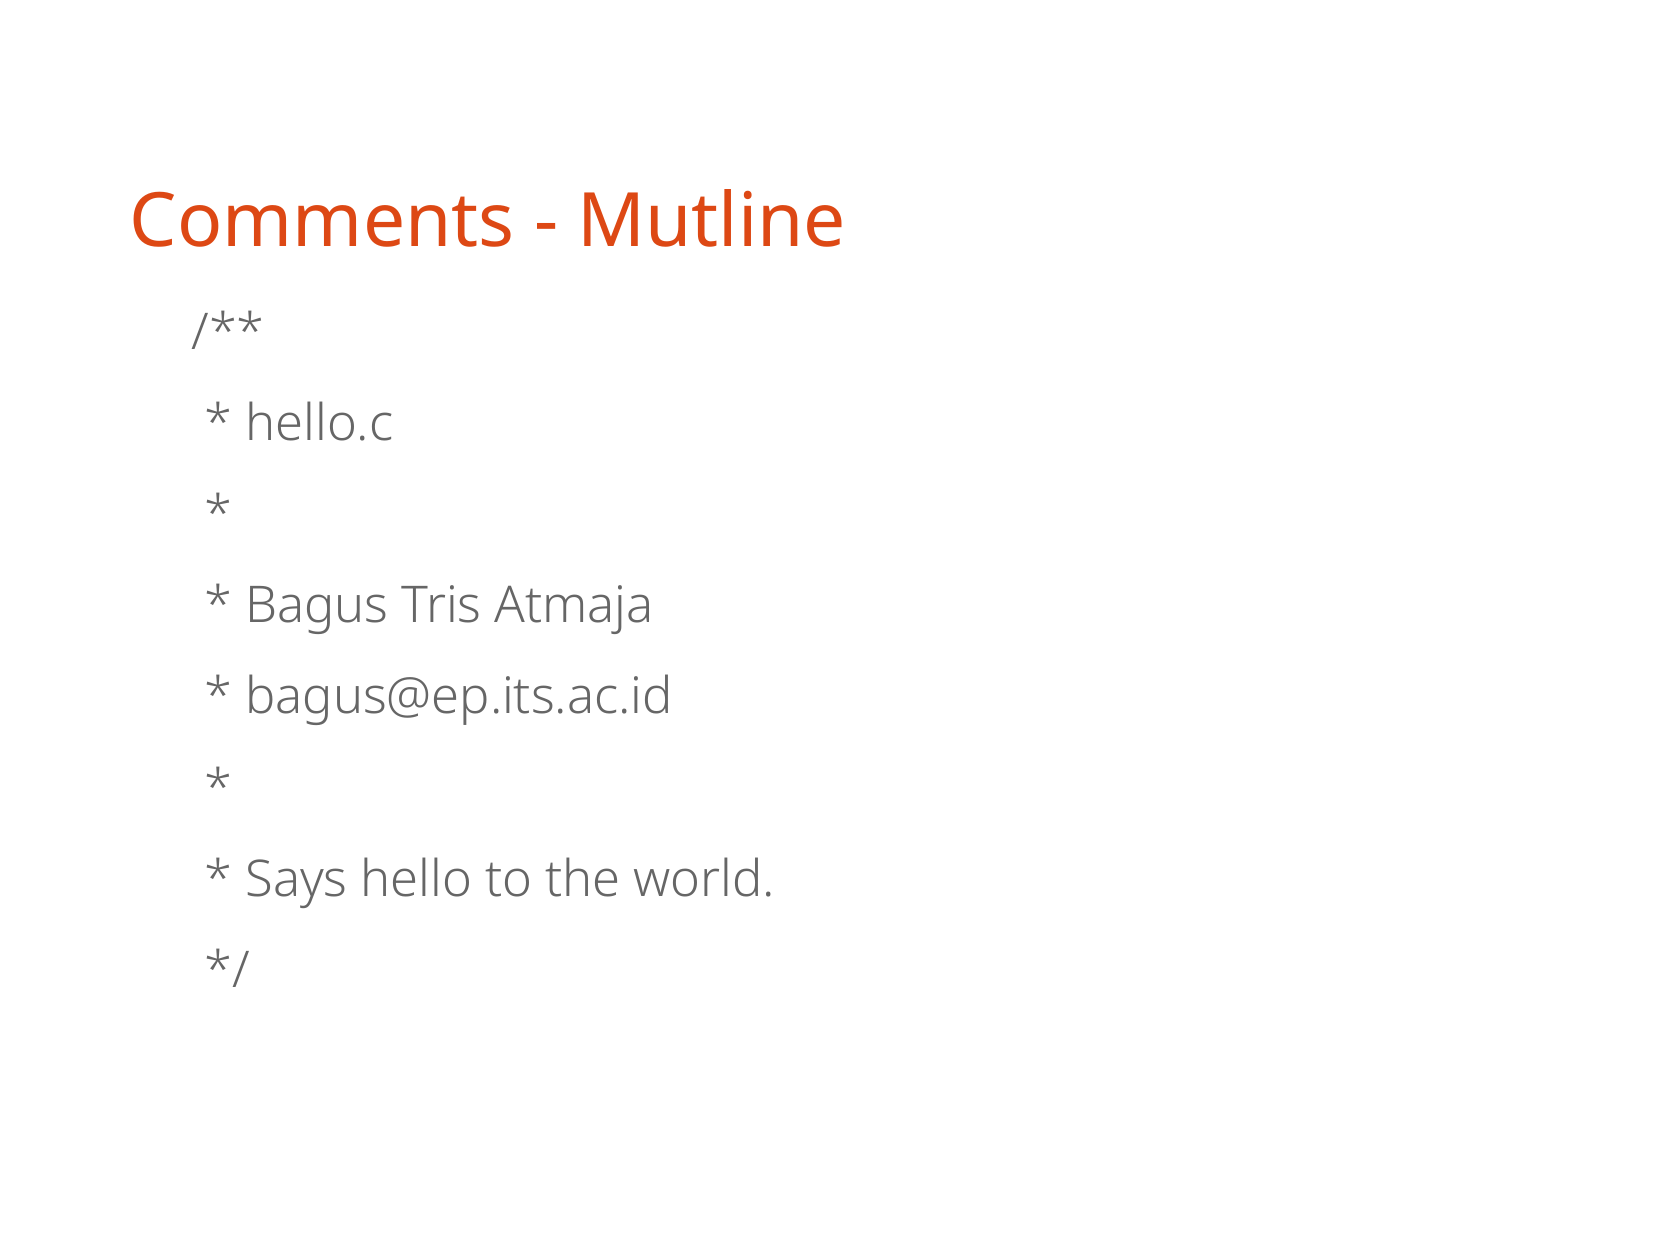

# Comments - Mutline
/**
 * hello.c
 *
 * Bagus Tris Atmaja
 * bagus@ep.its.ac.id
 *
 * Says hello to the world.
 */